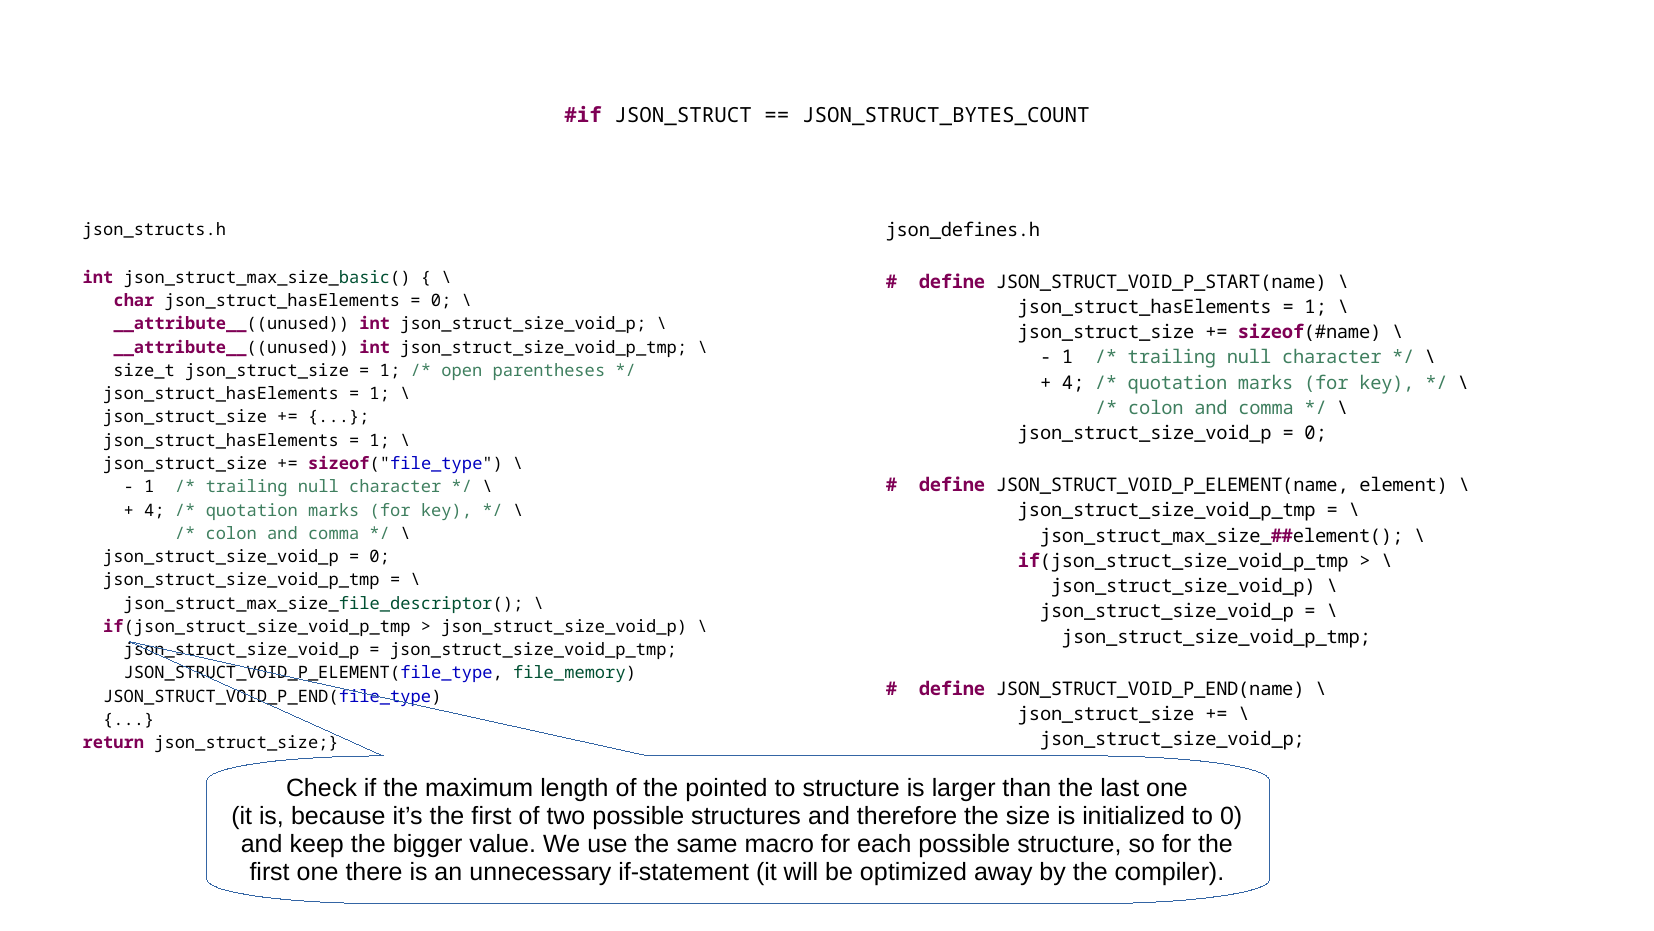

# #if JSON_STRUCT == JSON_STRUCT_BYTES_COUNT
json_defines.h
# define JSON_STRUCT_VOID_P_START(name) \ json_struct_hasElements = 1; \ json_struct_size += sizeof(#name) \ - 1 /* trailing null character */ \ + 4; /* quotation marks (for key), */ \ /* colon and comma */ \ json_struct_size_void_p = 0;
# define JSON_STRUCT_VOID_P_ELEMENT(name, element) \ json_struct_size_void_p_tmp = \ json_struct_max_size_##element(); \ if(json_struct_size_void_p_tmp > \ json_struct_size_void_p) \ json_struct_size_void_p = \ json_struct_size_void_p_tmp;
# define JSON_STRUCT_VOID_P_END(name) \ json_struct_size += \ json_struct_size_void_p;
json_structs.h
int json_struct_max_size_basic() { \
 char json_struct_hasElements = 0; \
 __attribute__((unused)) int json_struct_size_void_p; \
 __attribute__((unused)) int json_struct_size_void_p_tmp; \
 size_t json_struct_size = 1; /* open parentheses */
 json_struct_hasElements = 1; \
 json_struct_size += {...};
 json_struct_hasElements = 1; \
 json_struct_size += sizeof("file_type") \
 - 1 /* trailing null character */ \
 + 4; /* quotation marks (for key), */ \
 /* colon and comma */ \
 json_struct_size_void_p = 0;
 json_struct_size_void_p_tmp = \
 json_struct_max_size_file_descriptor(); \
 if(json_struct_size_void_p_tmp > json_struct_size_void_p) \
 json_struct_size_void_p = json_struct_size_void_p_tmp;
 JSON_STRUCT_VOID_P_ELEMENT(file_type, file_memory)
 JSON_STRUCT_VOID_P_END(file_type)
 {...}
return json_struct_size;}
Check if the maximum length of the pointed to structure is larger than the last one
(it is, because it’s the first of two possible structures and therefore the size is initialized to 0)
and keep the bigger value. We use the same macro for each possible structure, so for the
first one there is an unnecessary if-statement (it will be optimized away by the compiler).